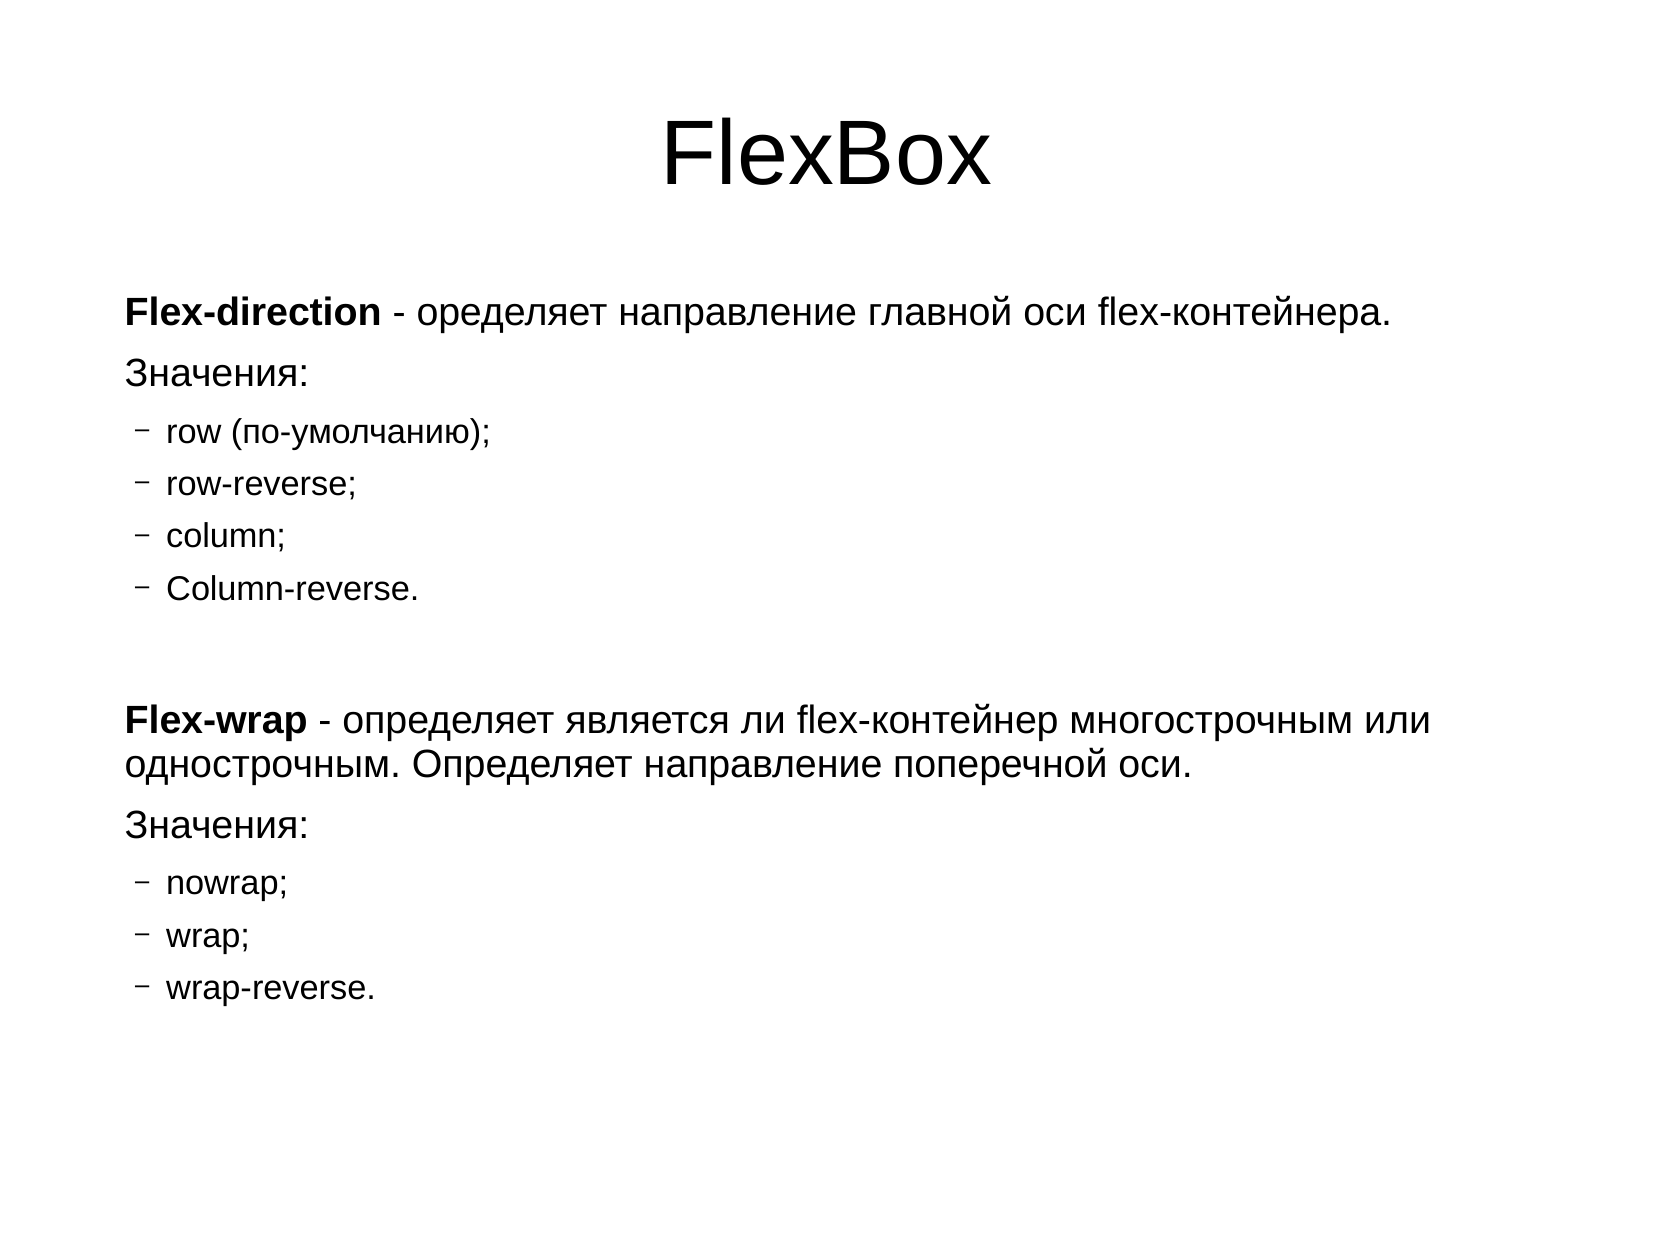

# FlexBox
Flex-direction - оределяет направление главной оси flex-контейнера.
Значения:
row (по-умолчанию);
row-reverse;
column;
Column-reverse.
Flex-wrap - определяет является ли flex-контейнер многострочным или однострочным. Определяет направление поперечной оси.
Значения:
nowrap;
wrap;
wrap-reverse.